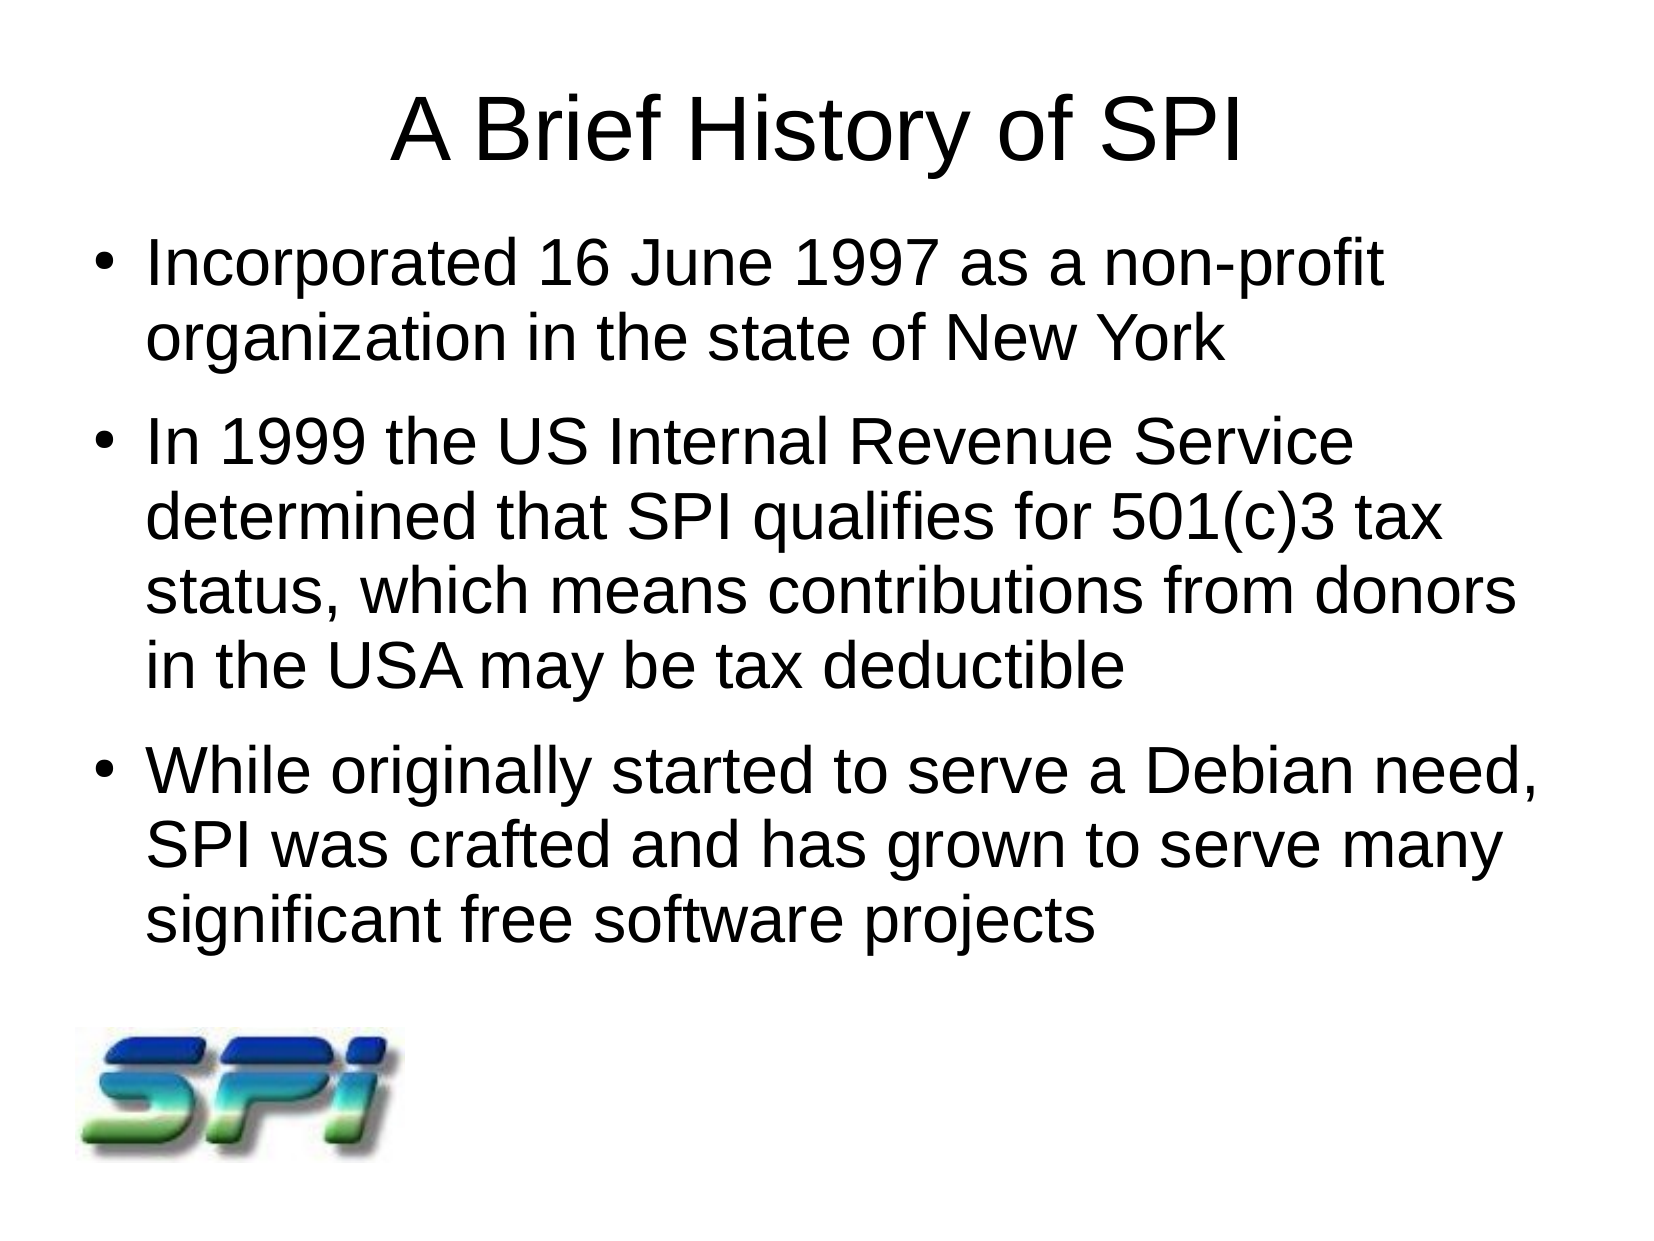

# A Brief History of SPI
Incorporated 16 June 1997 as a non-profit organization in the state of New York
In 1999 the US Internal Revenue Service determined that SPI qualifies for 501(c)3 tax status, which means contributions from donors in the USA may be tax deductible
While originally started to serve a Debian need, SPI was crafted and has grown to serve many significant free software projects